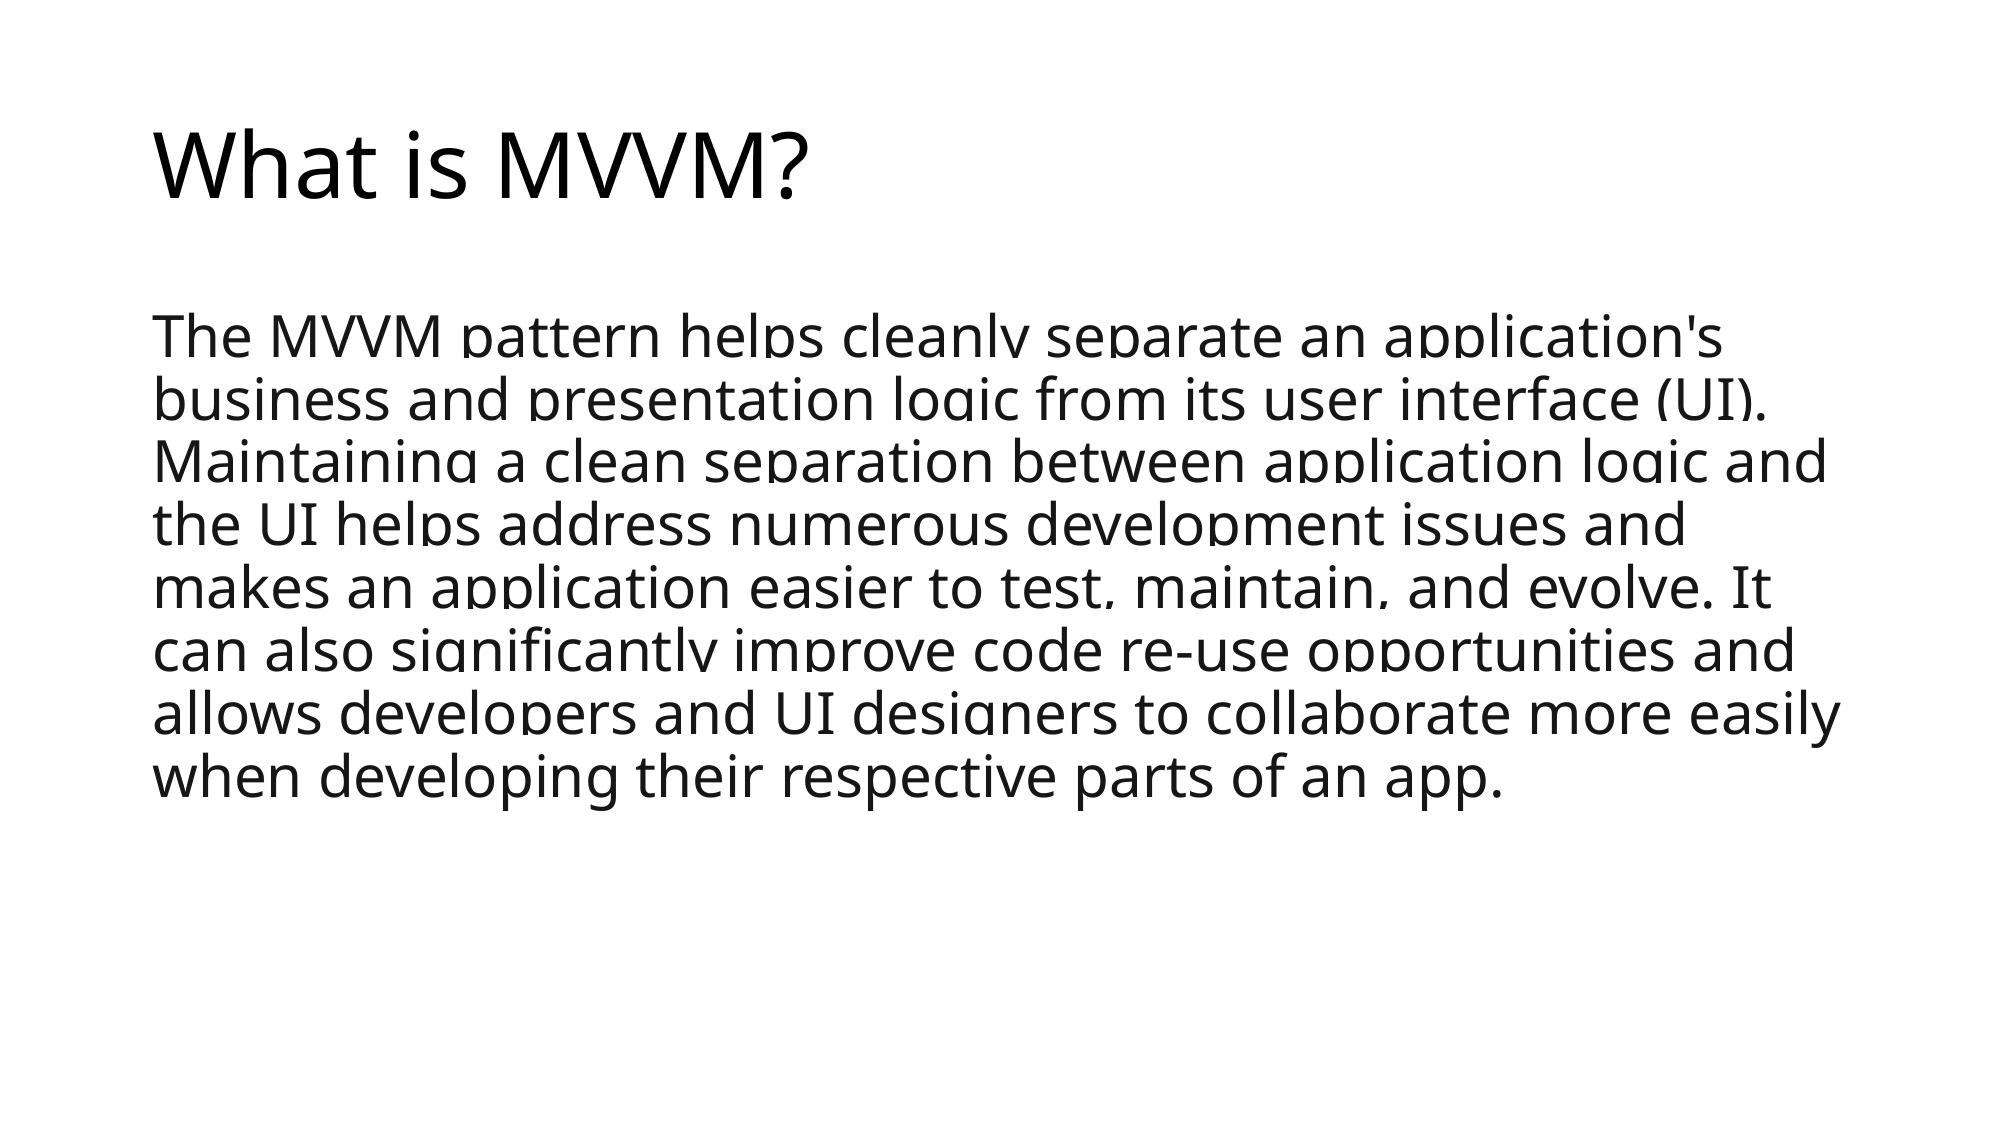

# What is MVVM?
The MVVM pattern helps cleanly separate an application's business and presentation logic from its user interface (UI). Maintaining a clean separation between application logic and the UI helps address numerous development issues and makes an application easier to test, maintain, and evolve. It can also significantly improve code re-use opportunities and allows developers and UI designers to collaborate more easily when developing their respective parts of an app.